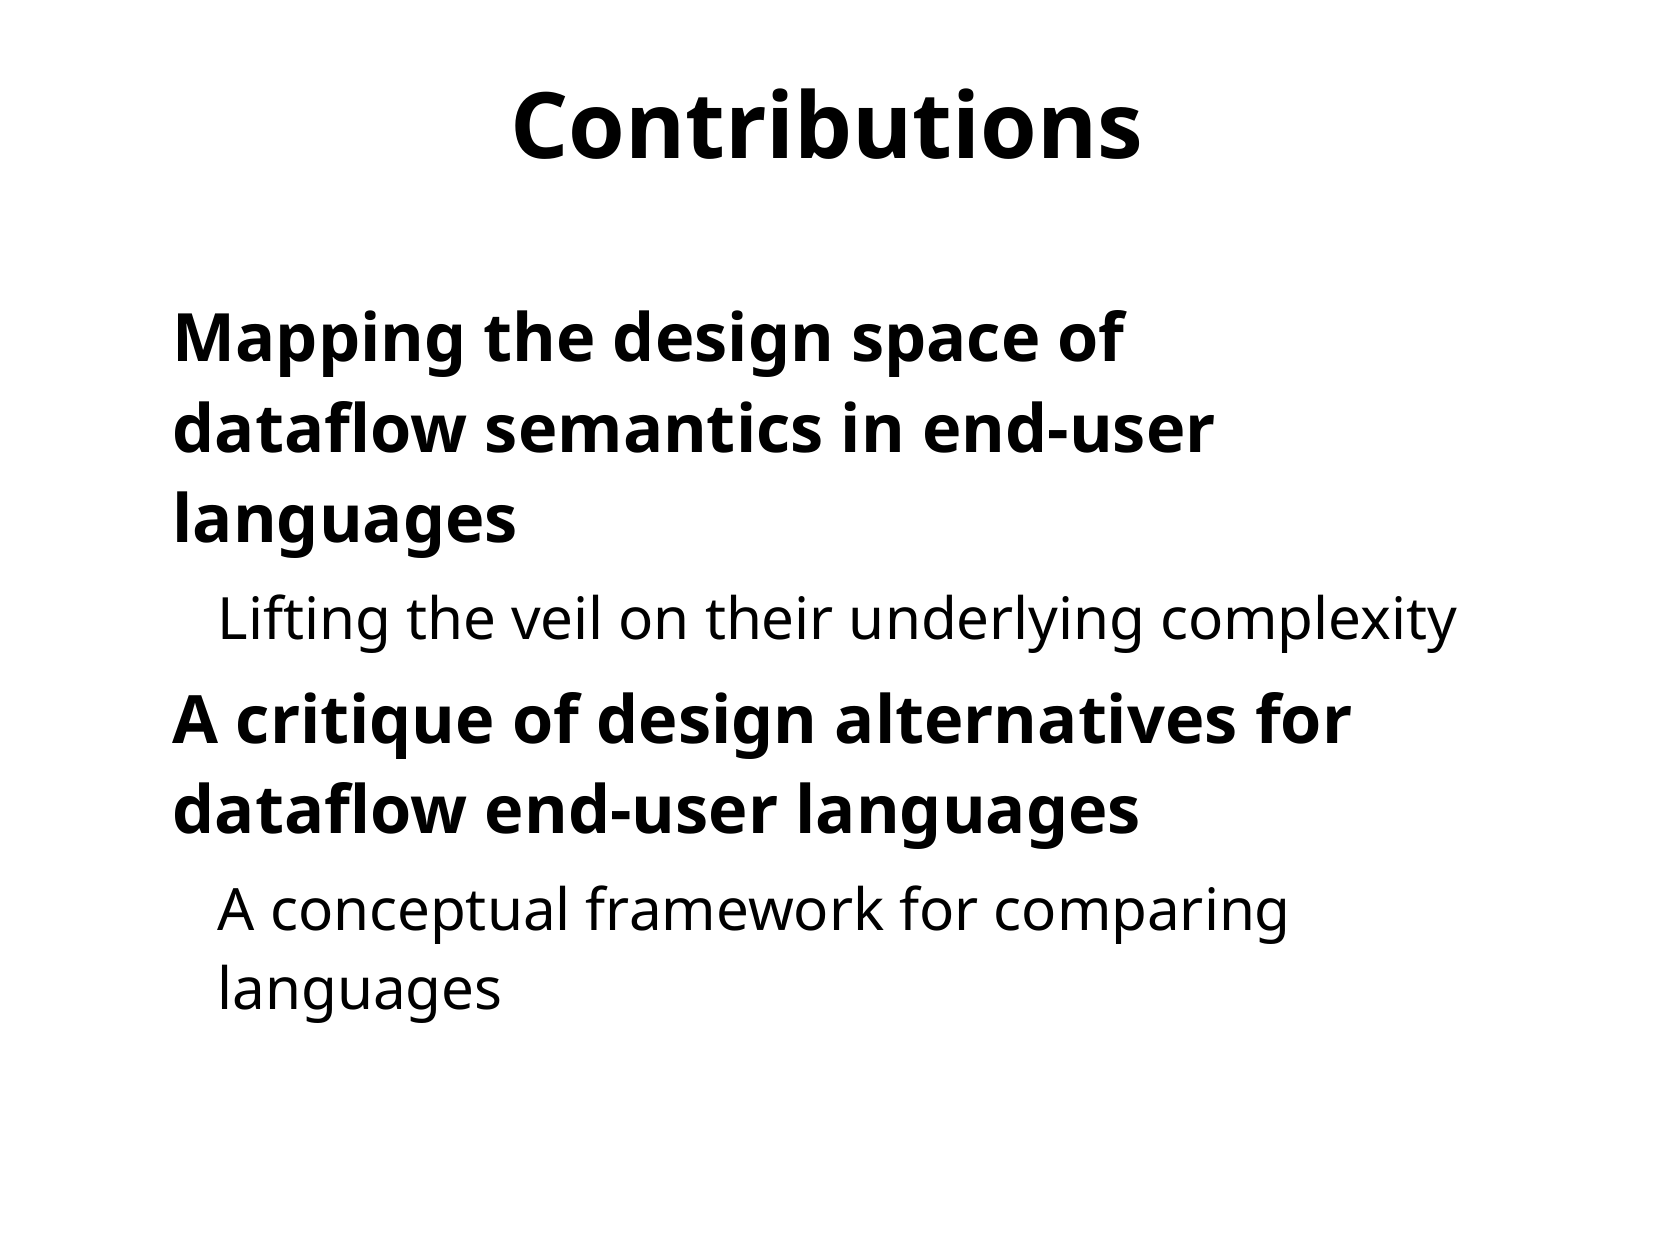

# Contributions
Mapping the design space of
dataflow semantics in end-user languages
Lifting the veil on their underlying complexity
A critique of design alternatives for
dataflow end-user languages
A conceptual framework for comparing languages